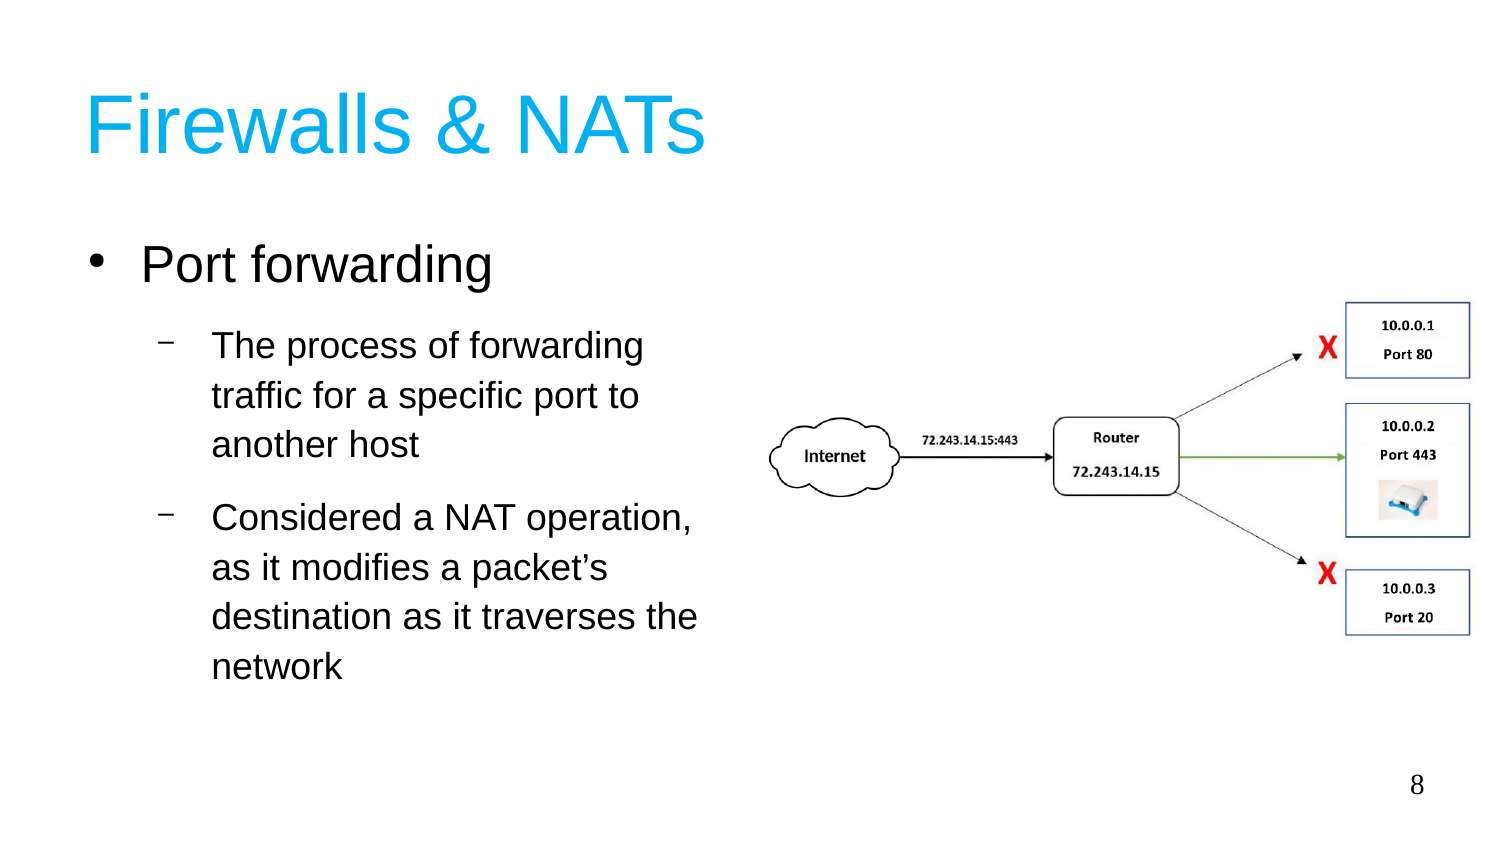

# Firewalls & NATs
Port forwarding
The process of forwarding traffic for a specific port to another host
Considered a NAT operation, as it modifies a packet’s destination as it traverses the network
8